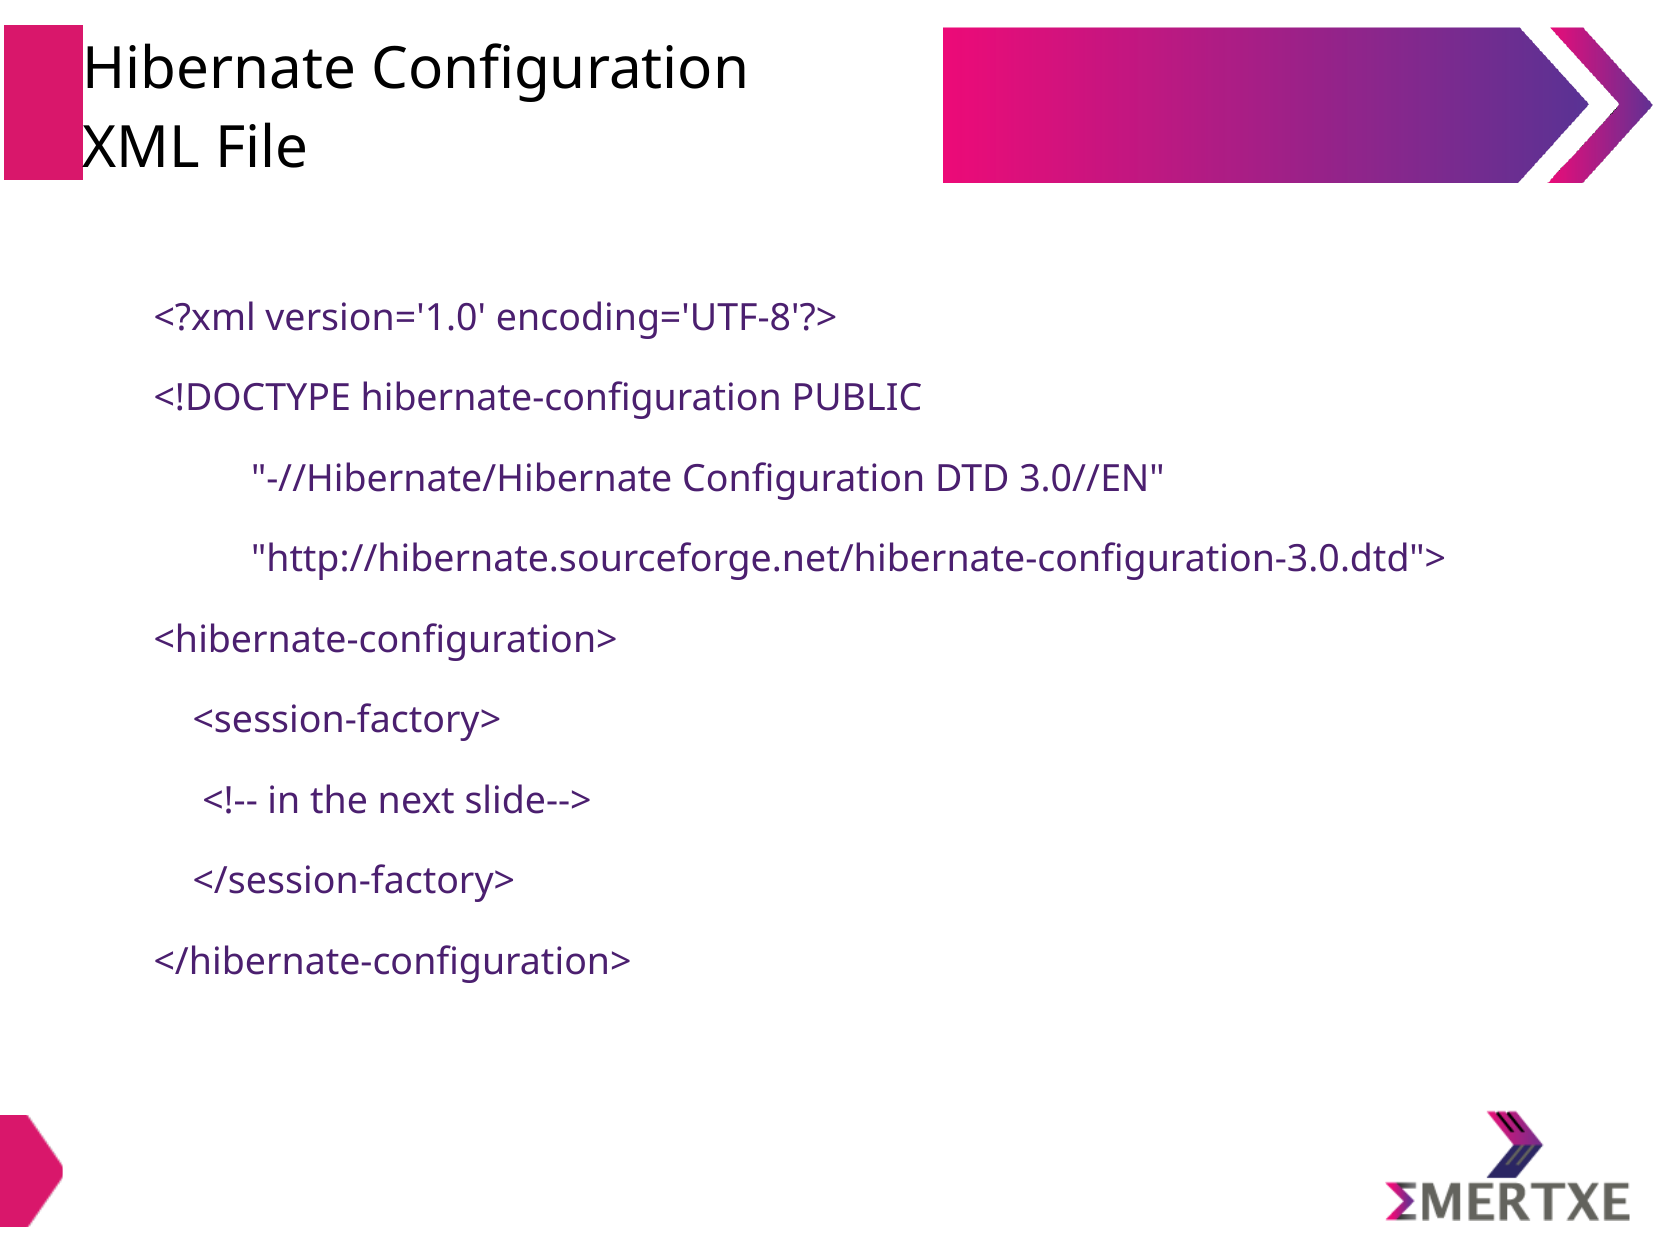

# Hibernate Configuration XML File
<?xml version='1.0' encoding='UTF-8'?>
<!DOCTYPE hibernate-configuration PUBLIC
 "-//Hibernate/Hibernate Configuration DTD 3.0//EN"
 "http://hibernate.sourceforge.net/hibernate-configuration-3.0.dtd">
<hibernate-configuration>
 <session-factory>
 <!-- in the next slide-->
 </session-factory>
</hibernate-configuration>